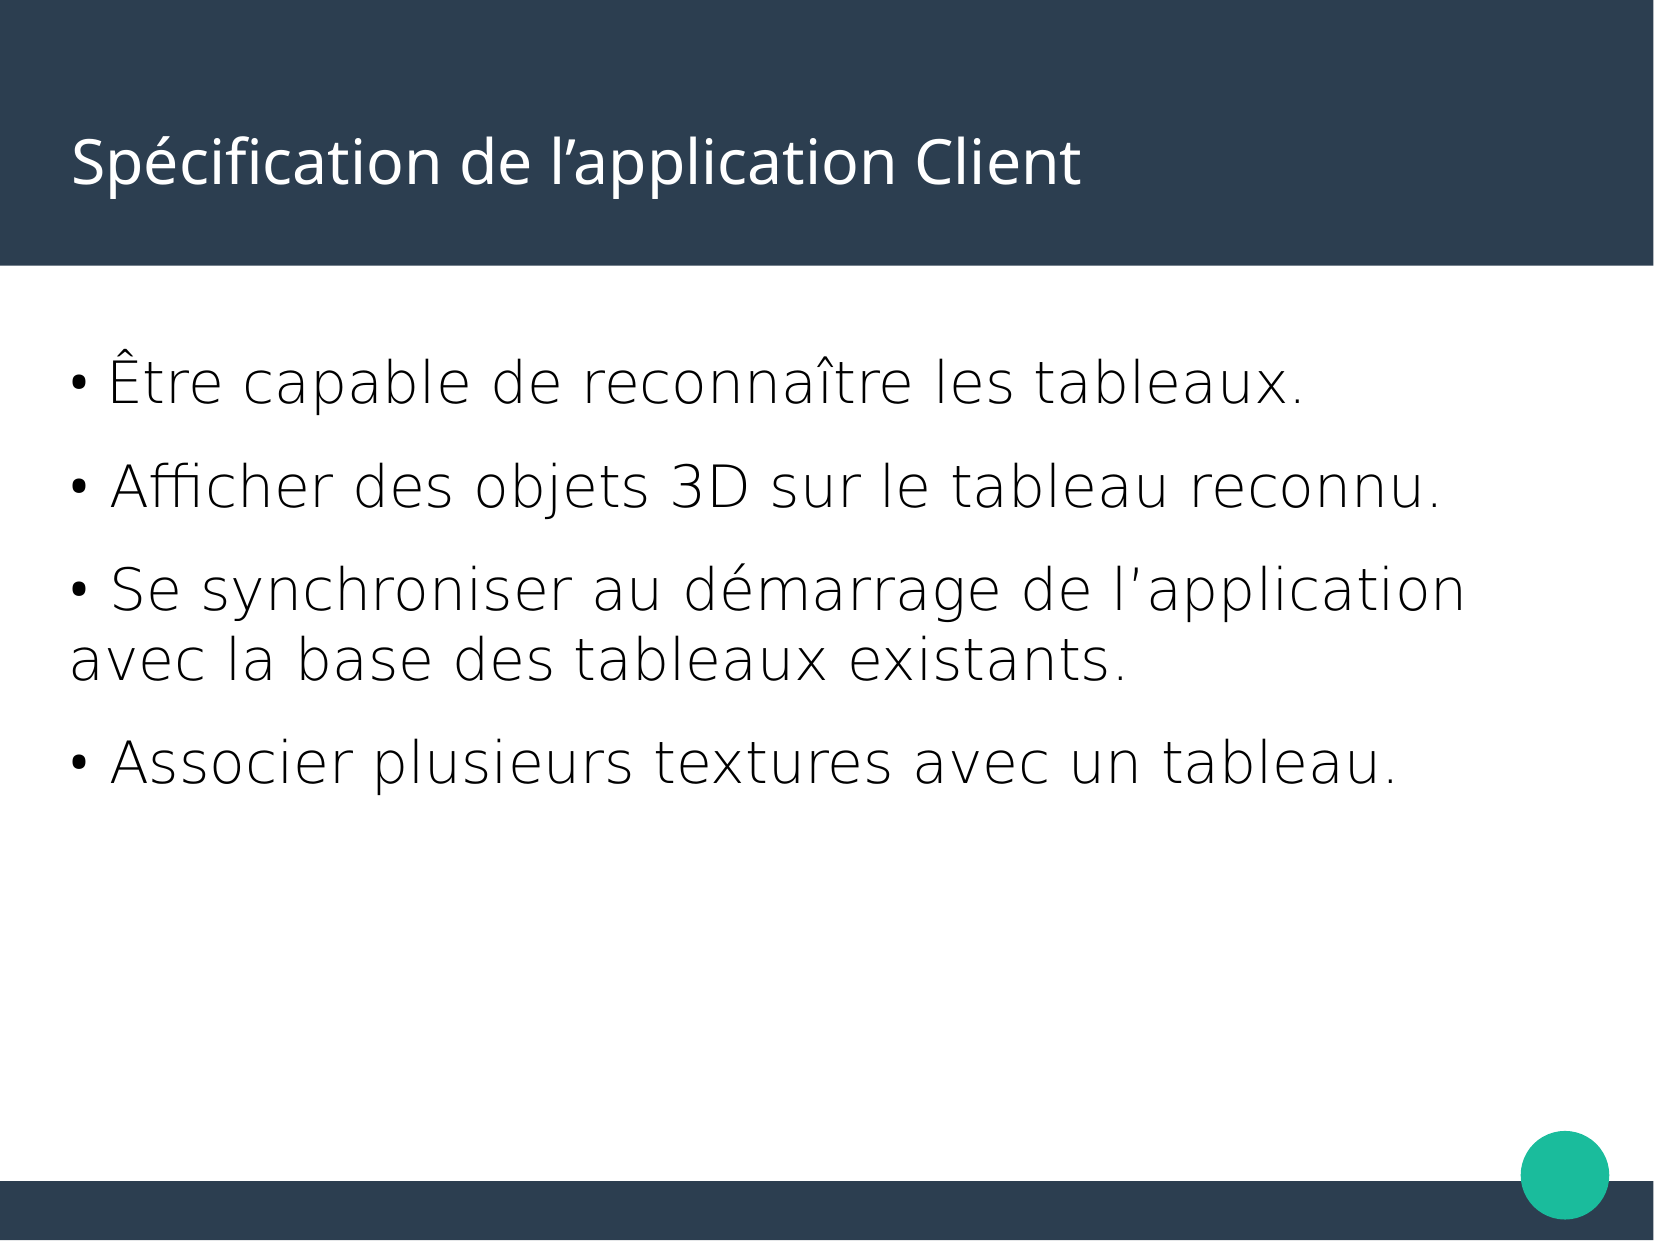

# Spécification de l’application Client
• Être capable de reconnaître les tableaux.
• Afficher des objets 3D sur le tableau reconnu.
• Se synchroniser au démarrage de l’application avec la base des tableaux existants.
• Associer plusieurs textures avec un tableau.